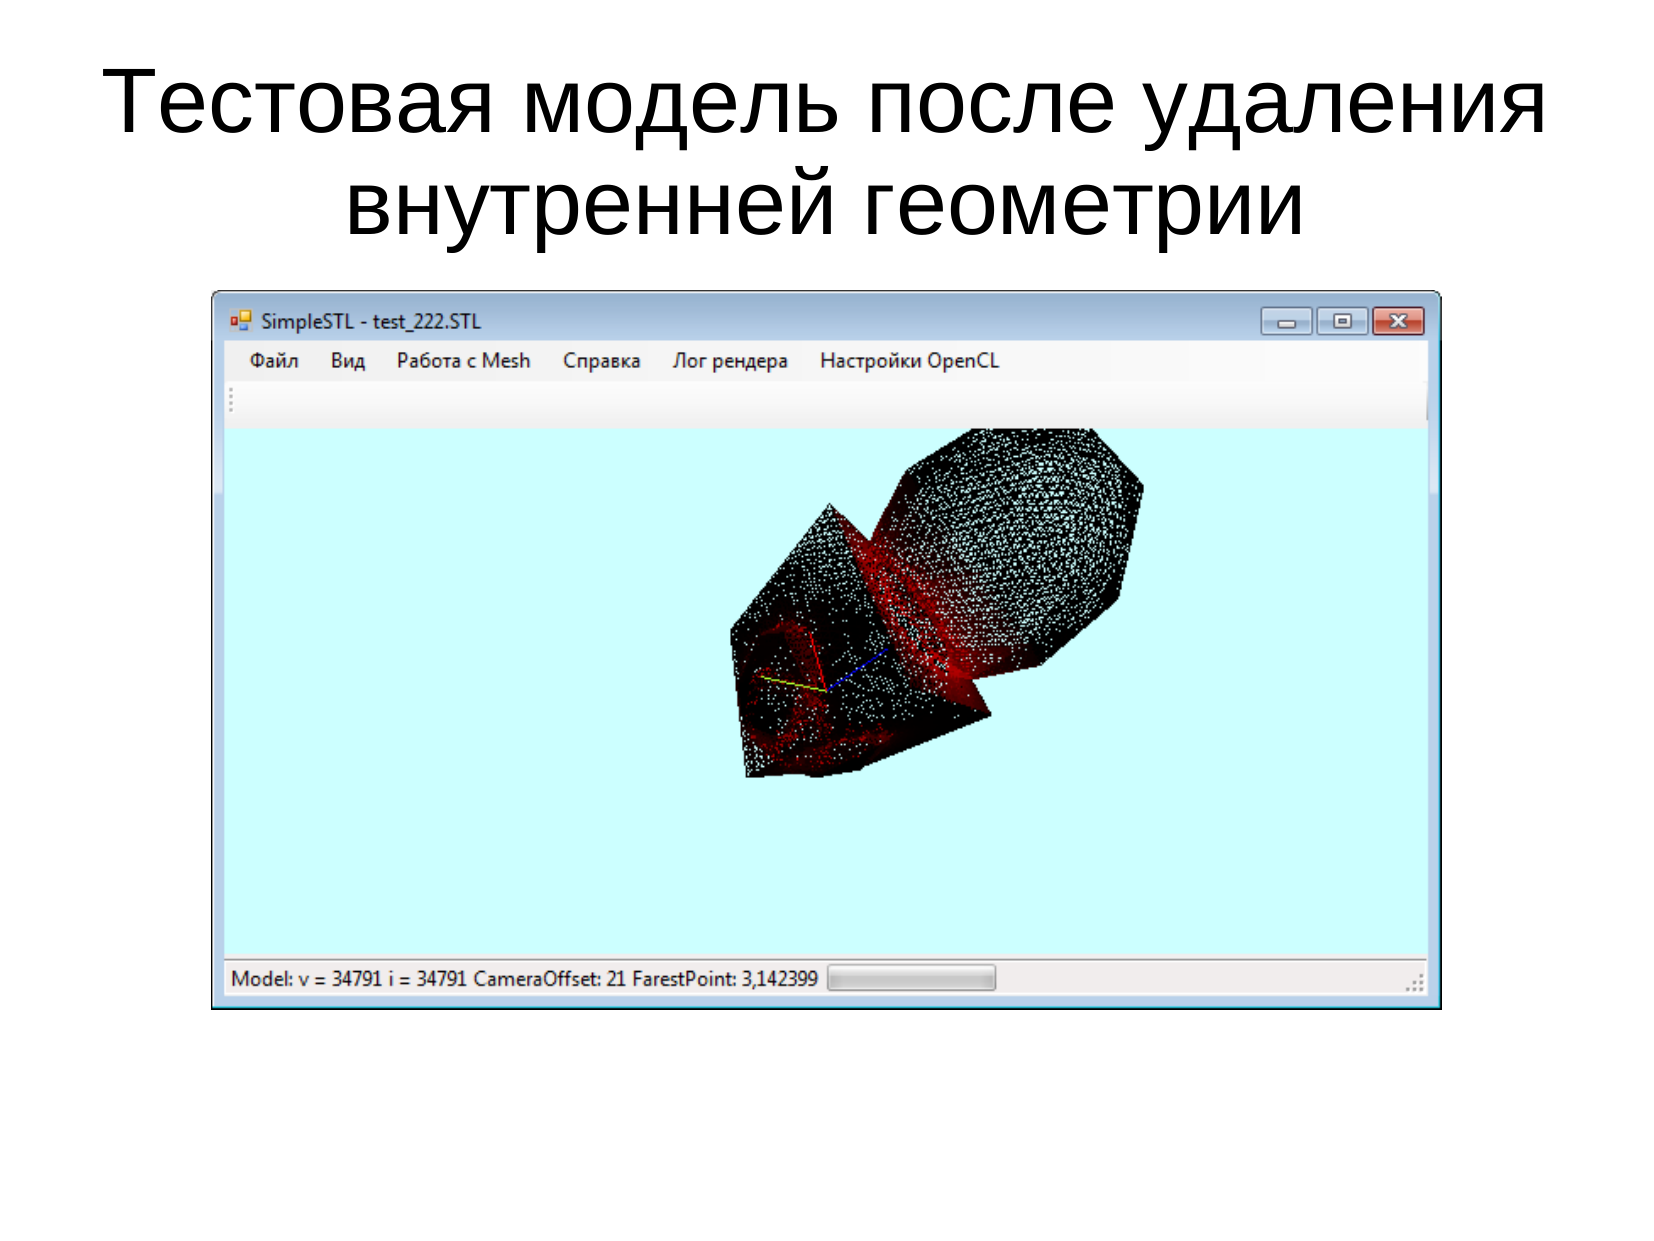

# Тестовая модель после удаления внутренней геометрии